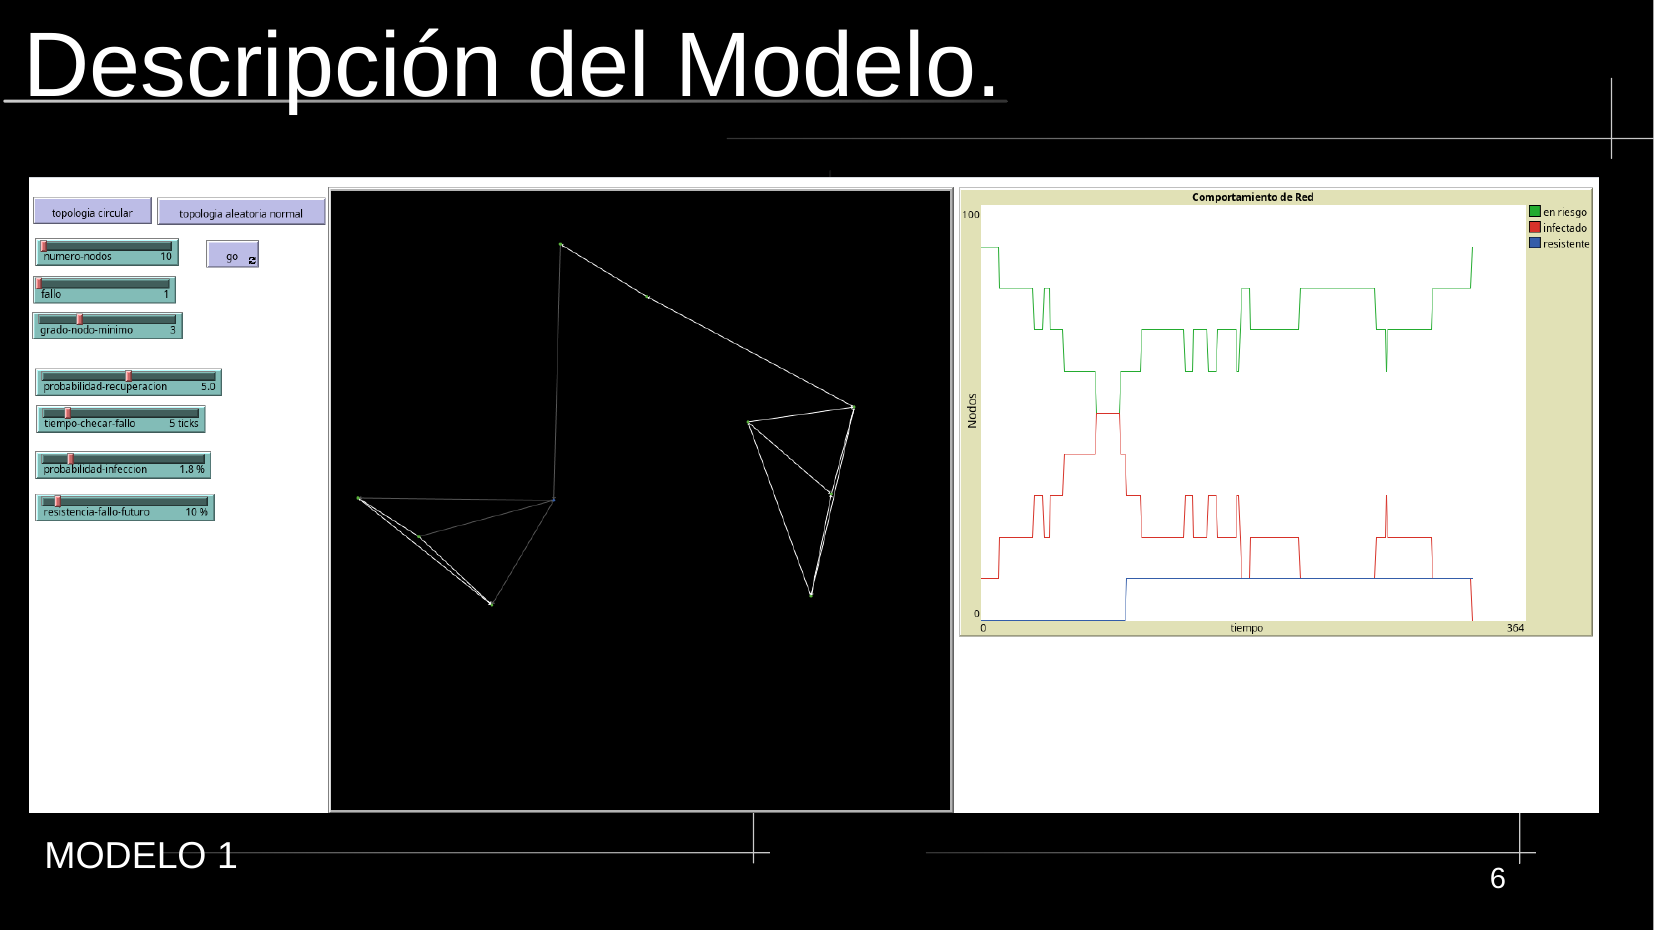

# Descripción del Modelo.
MODELO 1
6